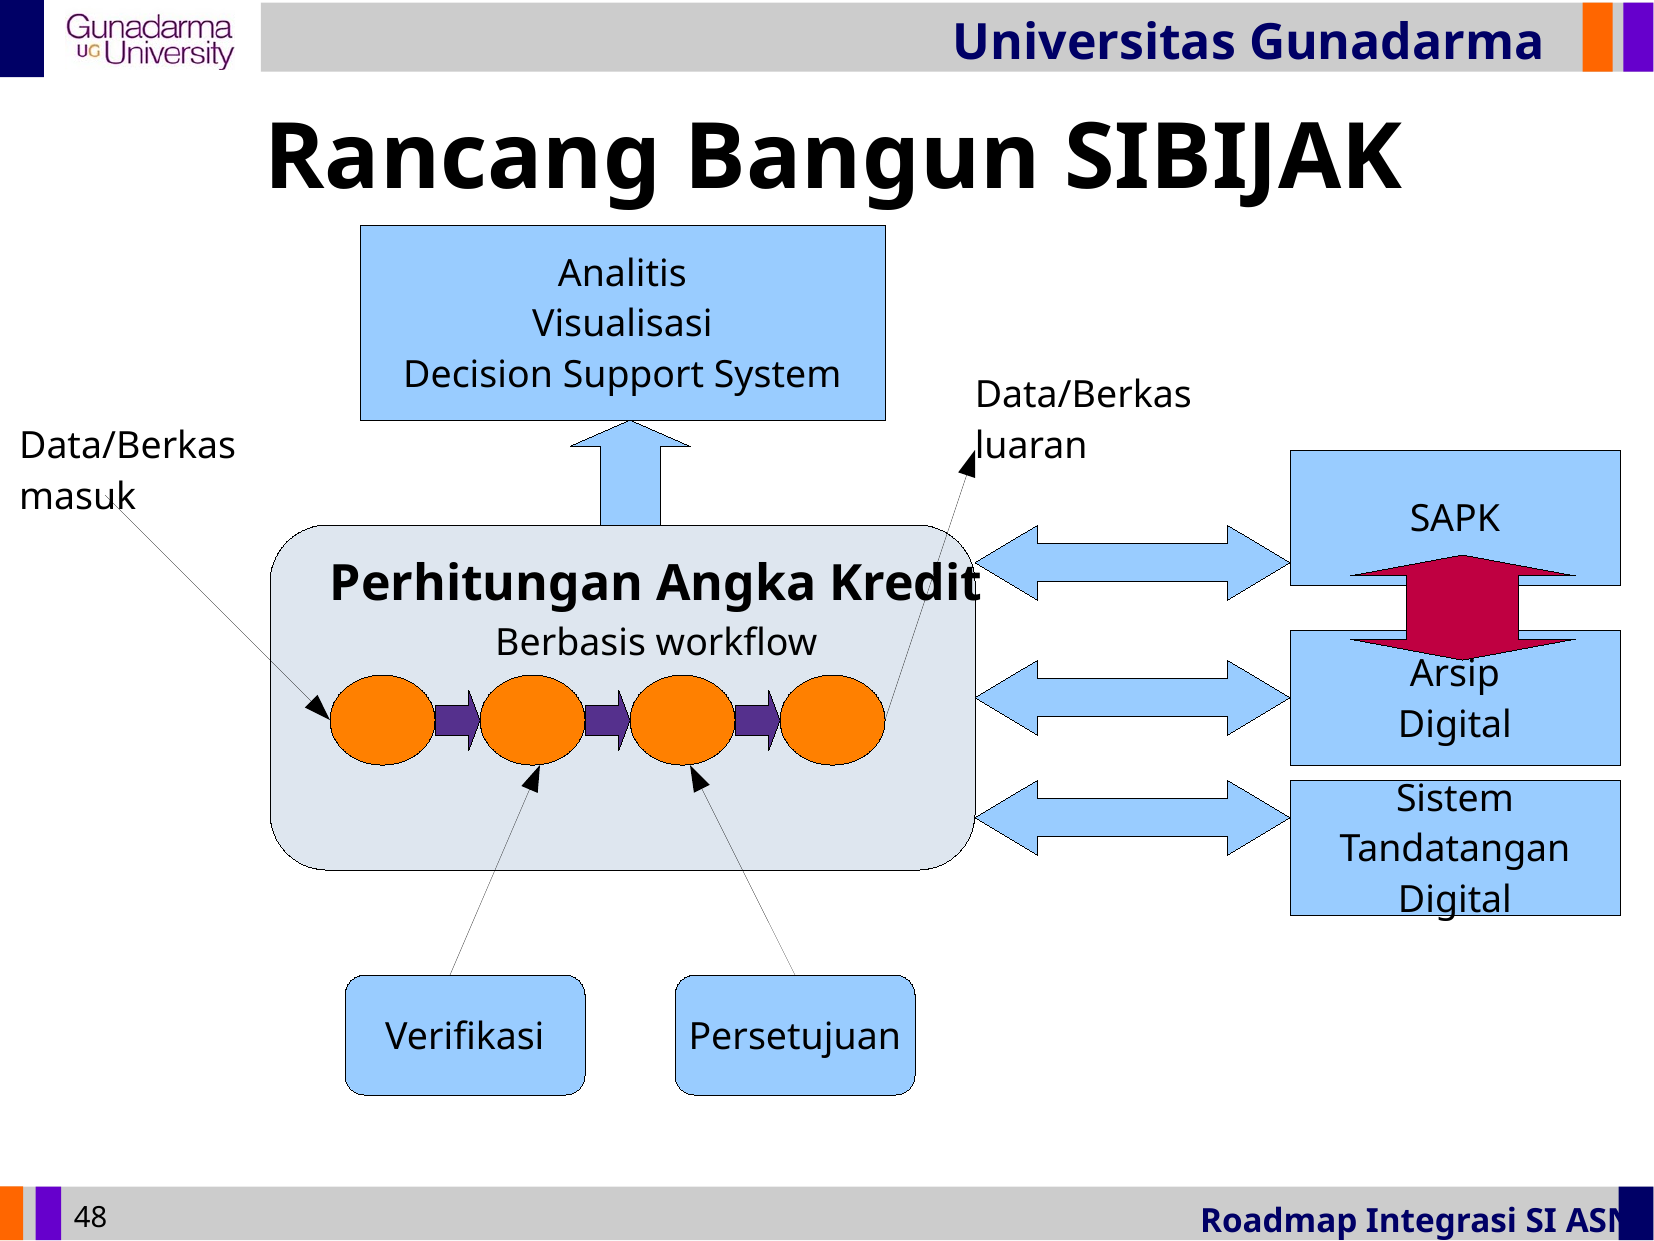

# Rancang Bangun SIBIJAK
Analitis
Visualisasi
Decision Support System
Data/Berkas
luaran
Data/Berkas
masuk
SAPK
Perhitungan Angka Kredit
Berbasis workflow
Arsip
Digital
Sistem
Tandatangan
Digital
Verifikasi
Persetujuan
48